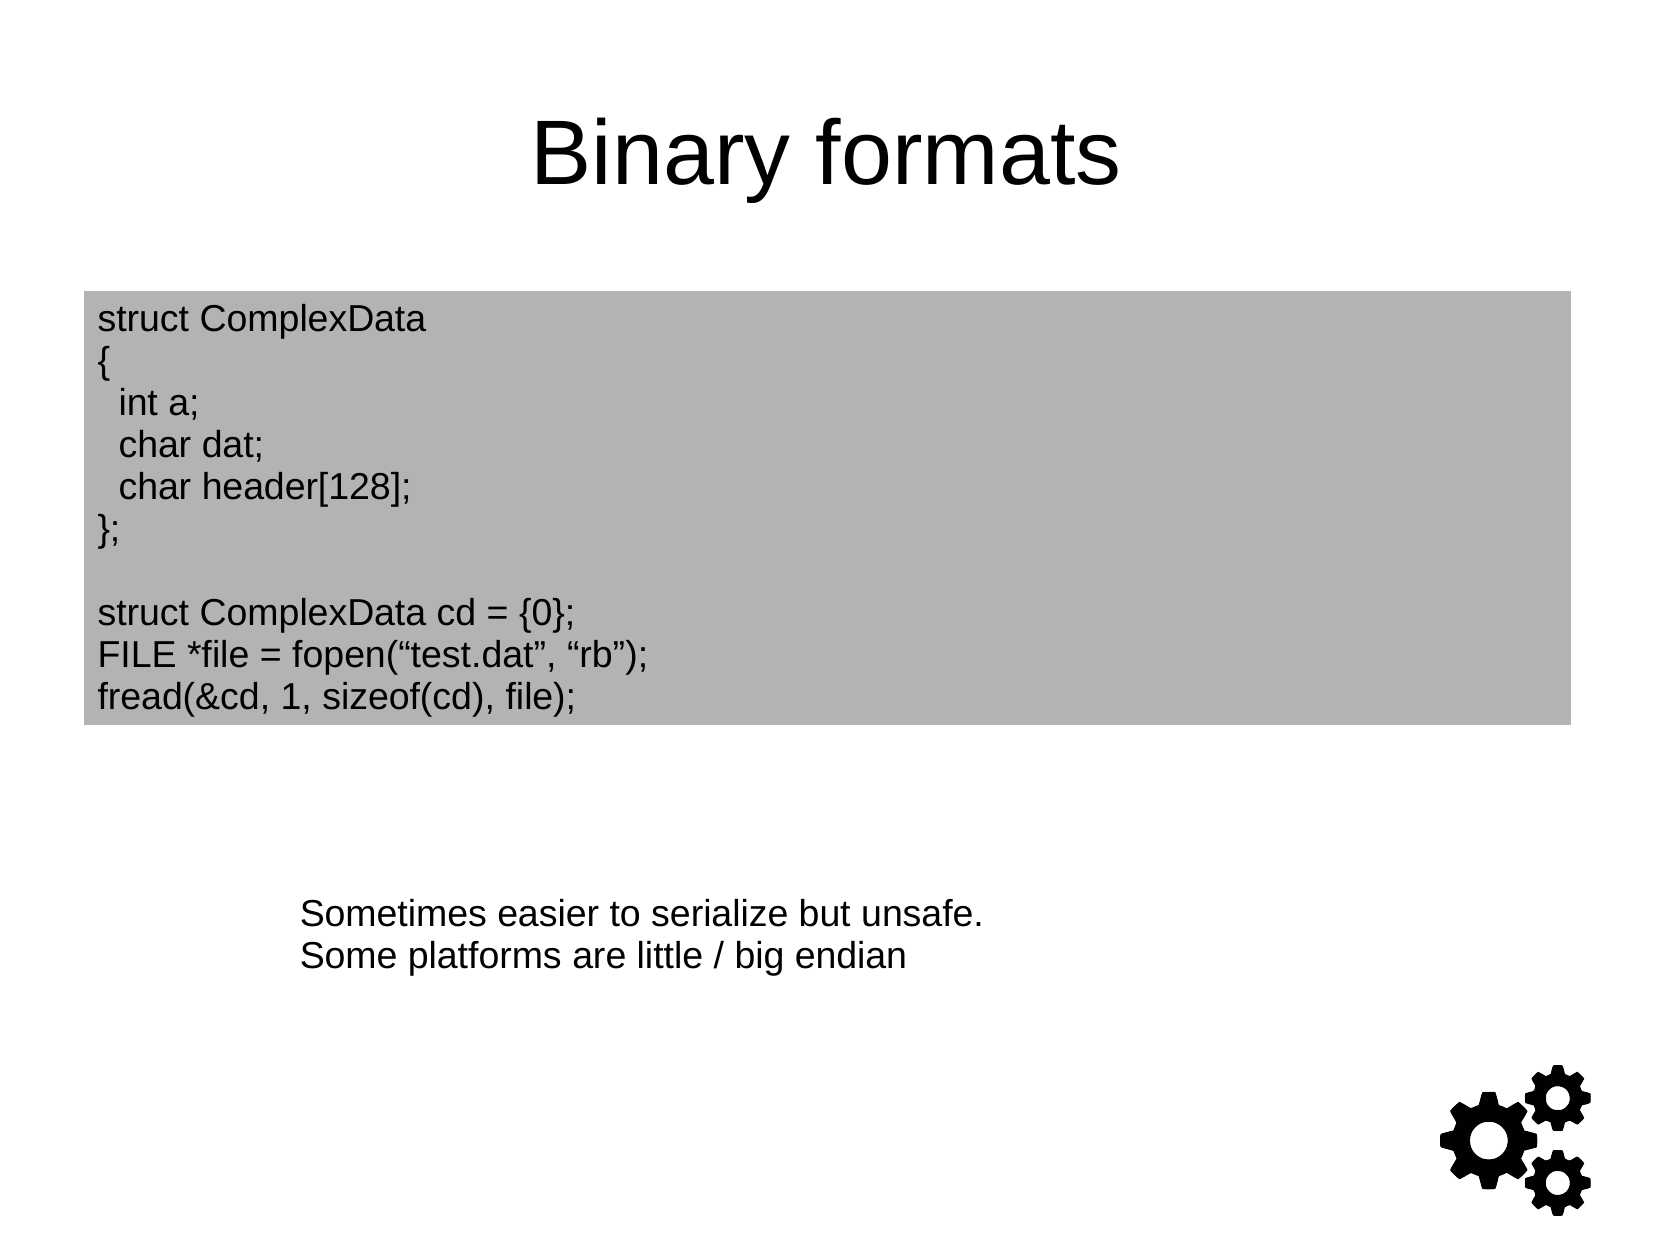

# Binary formats
| struct ComplexData { int a; char dat; char header[128]; }; struct ComplexData cd = {0}; FILE \*file = fopen(“test.dat”, “rb”); fread(&cd, 1, sizeof(cd), file); |
| --- |
Sometimes easier to serialize but unsafe.
Some platforms are little / big endian